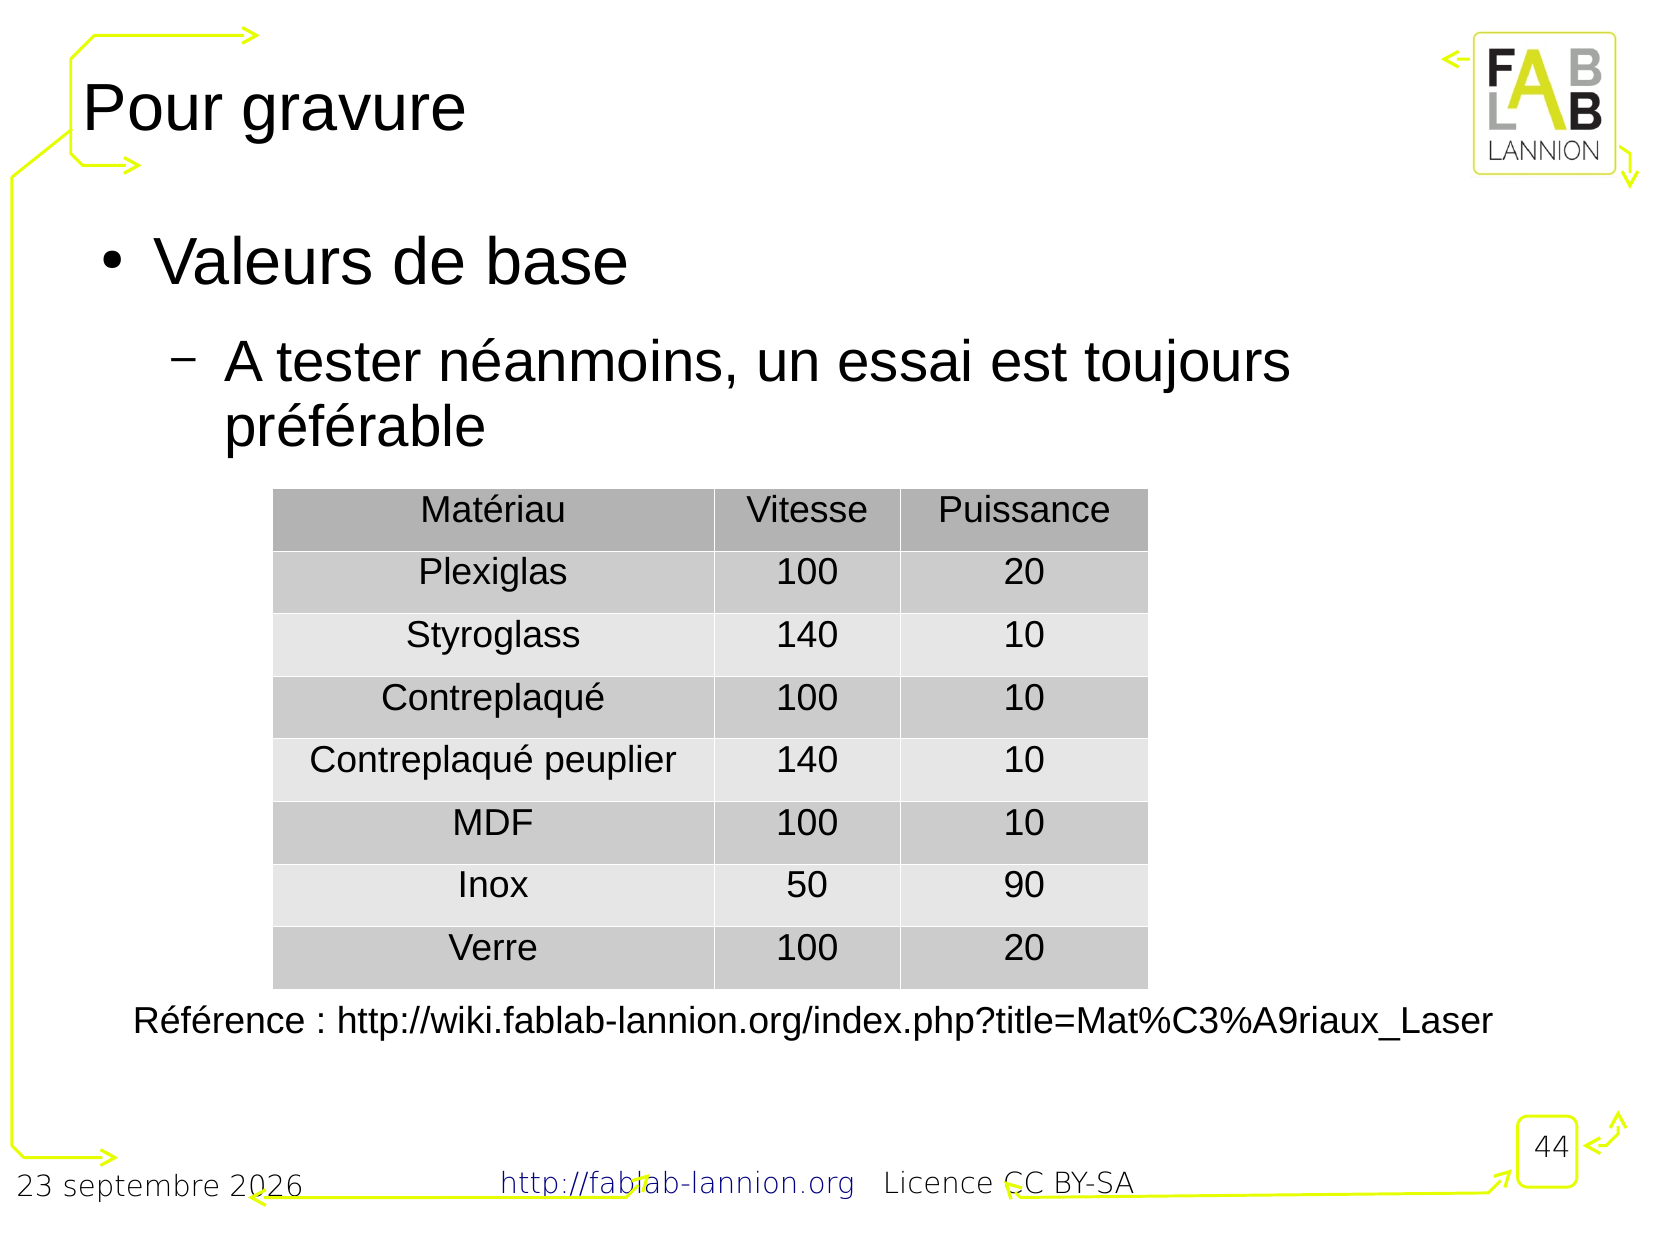

# Pour gravure
Valeurs de base
A tester néanmoins, un essai est toujours préférable
| Matériau | Vitesse | Puissance |
| --- | --- | --- |
| Plexiglas | 100 | 20 |
| Styroglass | 140 | 10 |
| Contreplaqué | 100 | 10 |
| Contreplaqué peuplier | 140 | 10 |
| MDF | 100 | 10 |
| Inox | 50 | 90 |
| Verre | 100 | 20 |
Référence : http://wiki.fablab-lannion.org/index.php?title=Mat%C3%A9riaux_Laser
44